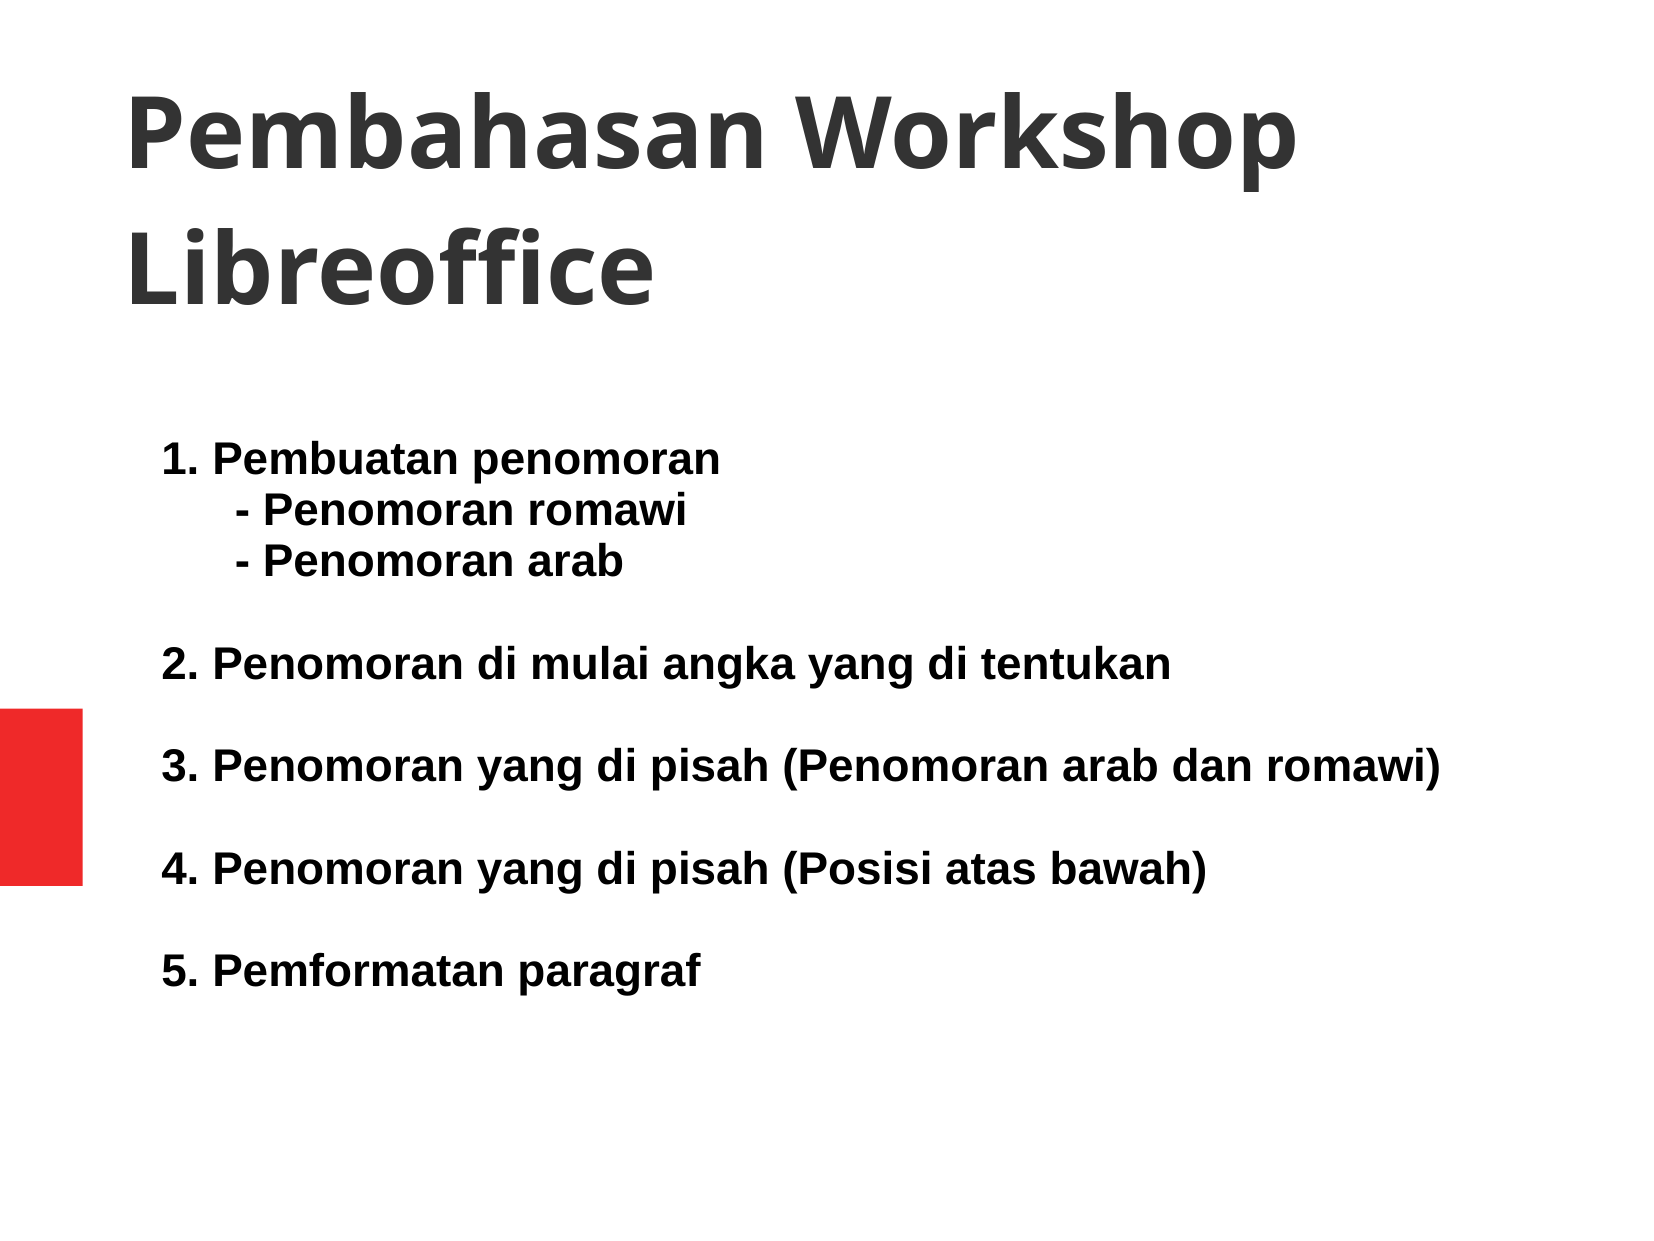

# Pembahasan Workshop Libreoffice
1. Pembuatan penomoran
	- Penomoran romawi
	- Penomoran arab
2. Penomoran di mulai angka yang di tentukan
3. Penomoran yang di pisah (Penomoran arab dan romawi)
4. Penomoran yang di pisah (Posisi atas bawah)
5. Pemformatan paragraf